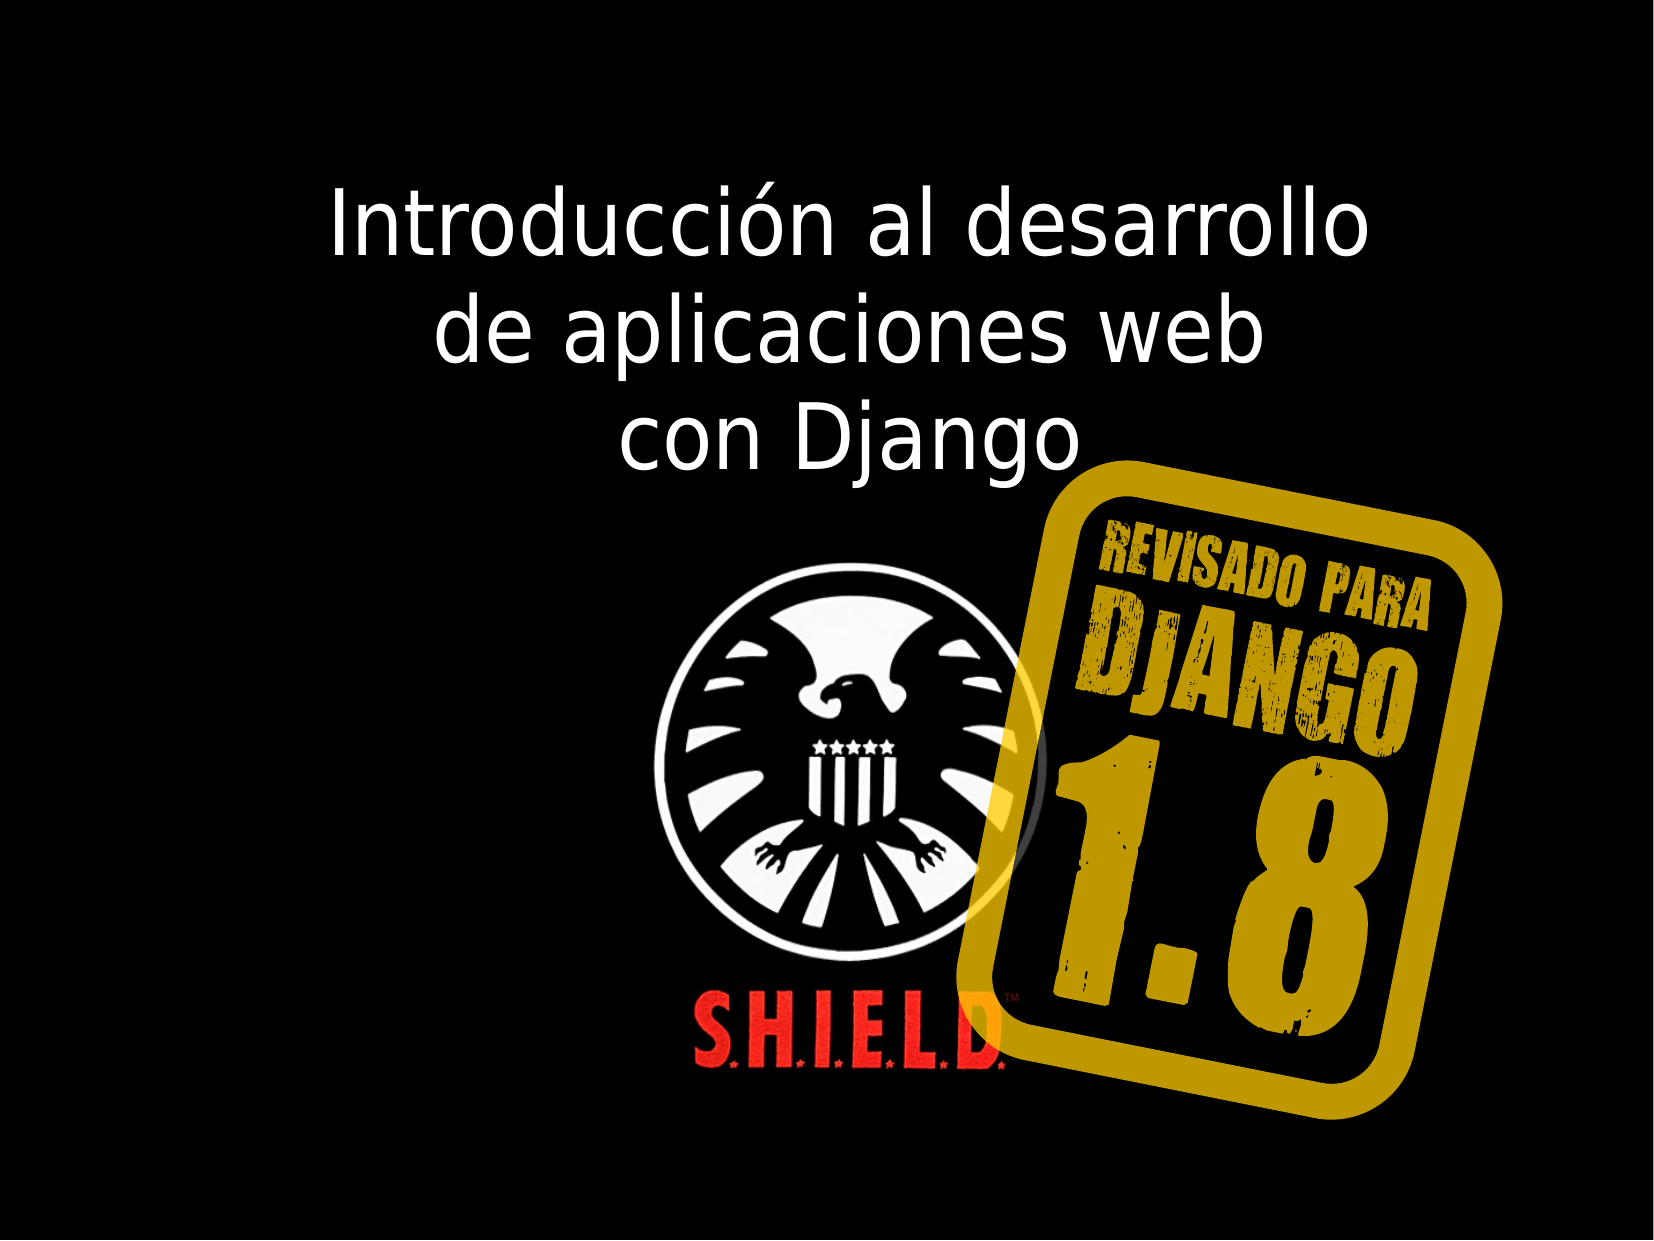

Introducción al desarrollo
de aplicaciones web
con Django
# ,